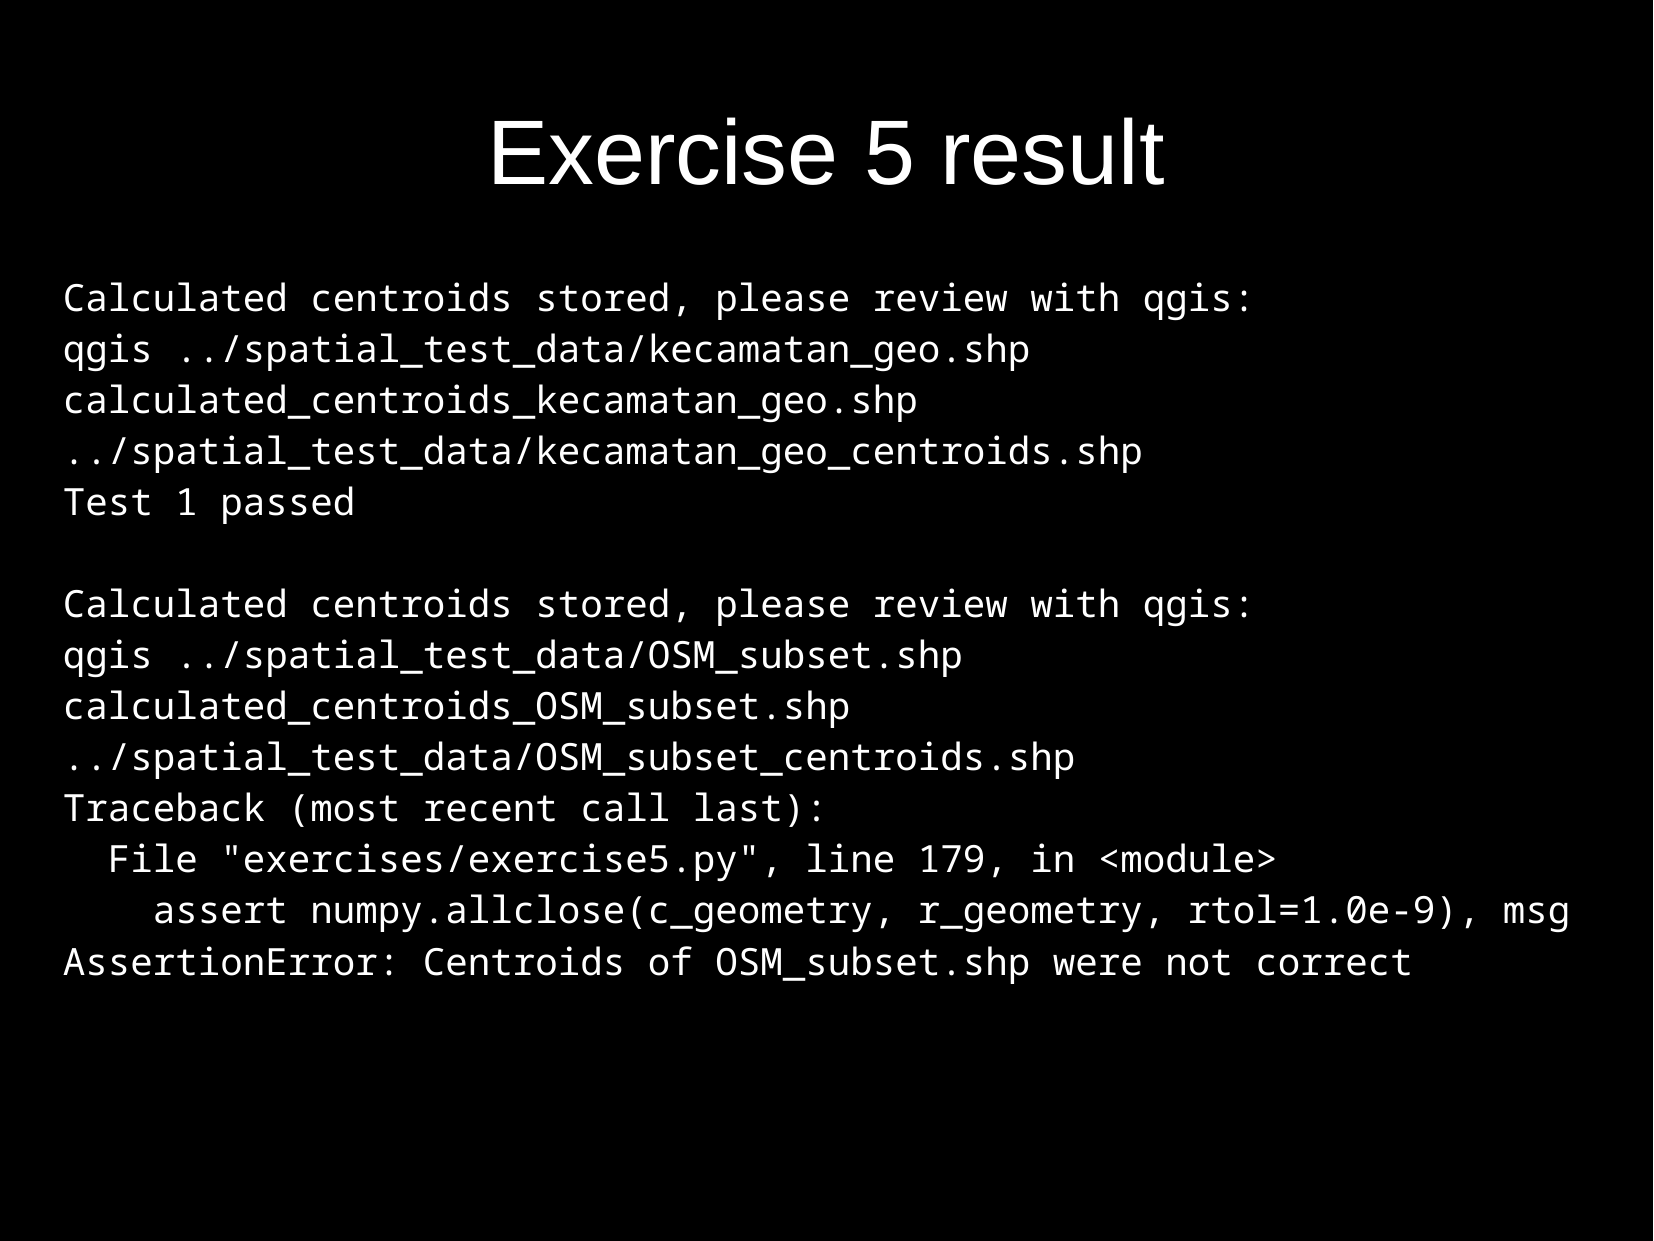

# Exercise 5 result
Calculated centroids stored, please review with qgis:
qgis ../spatial_test_data/kecamatan_geo.shp calculated_centroids_kecamatan_geo.shp ../spatial_test_data/kecamatan_geo_centroids.shp
Test 1 passed
Calculated centroids stored, please review with qgis:
qgis ../spatial_test_data/OSM_subset.shp calculated_centroids_OSM_subset.shp ../spatial_test_data/OSM_subset_centroids.shp
Traceback (most recent call last):
 File "exercises/exercise5.py", line 179, in <module>
 assert numpy.allclose(c_geometry, r_geometry, rtol=1.0e-9), msg
AssertionError: Centroids of OSM_subset.shp were not correct